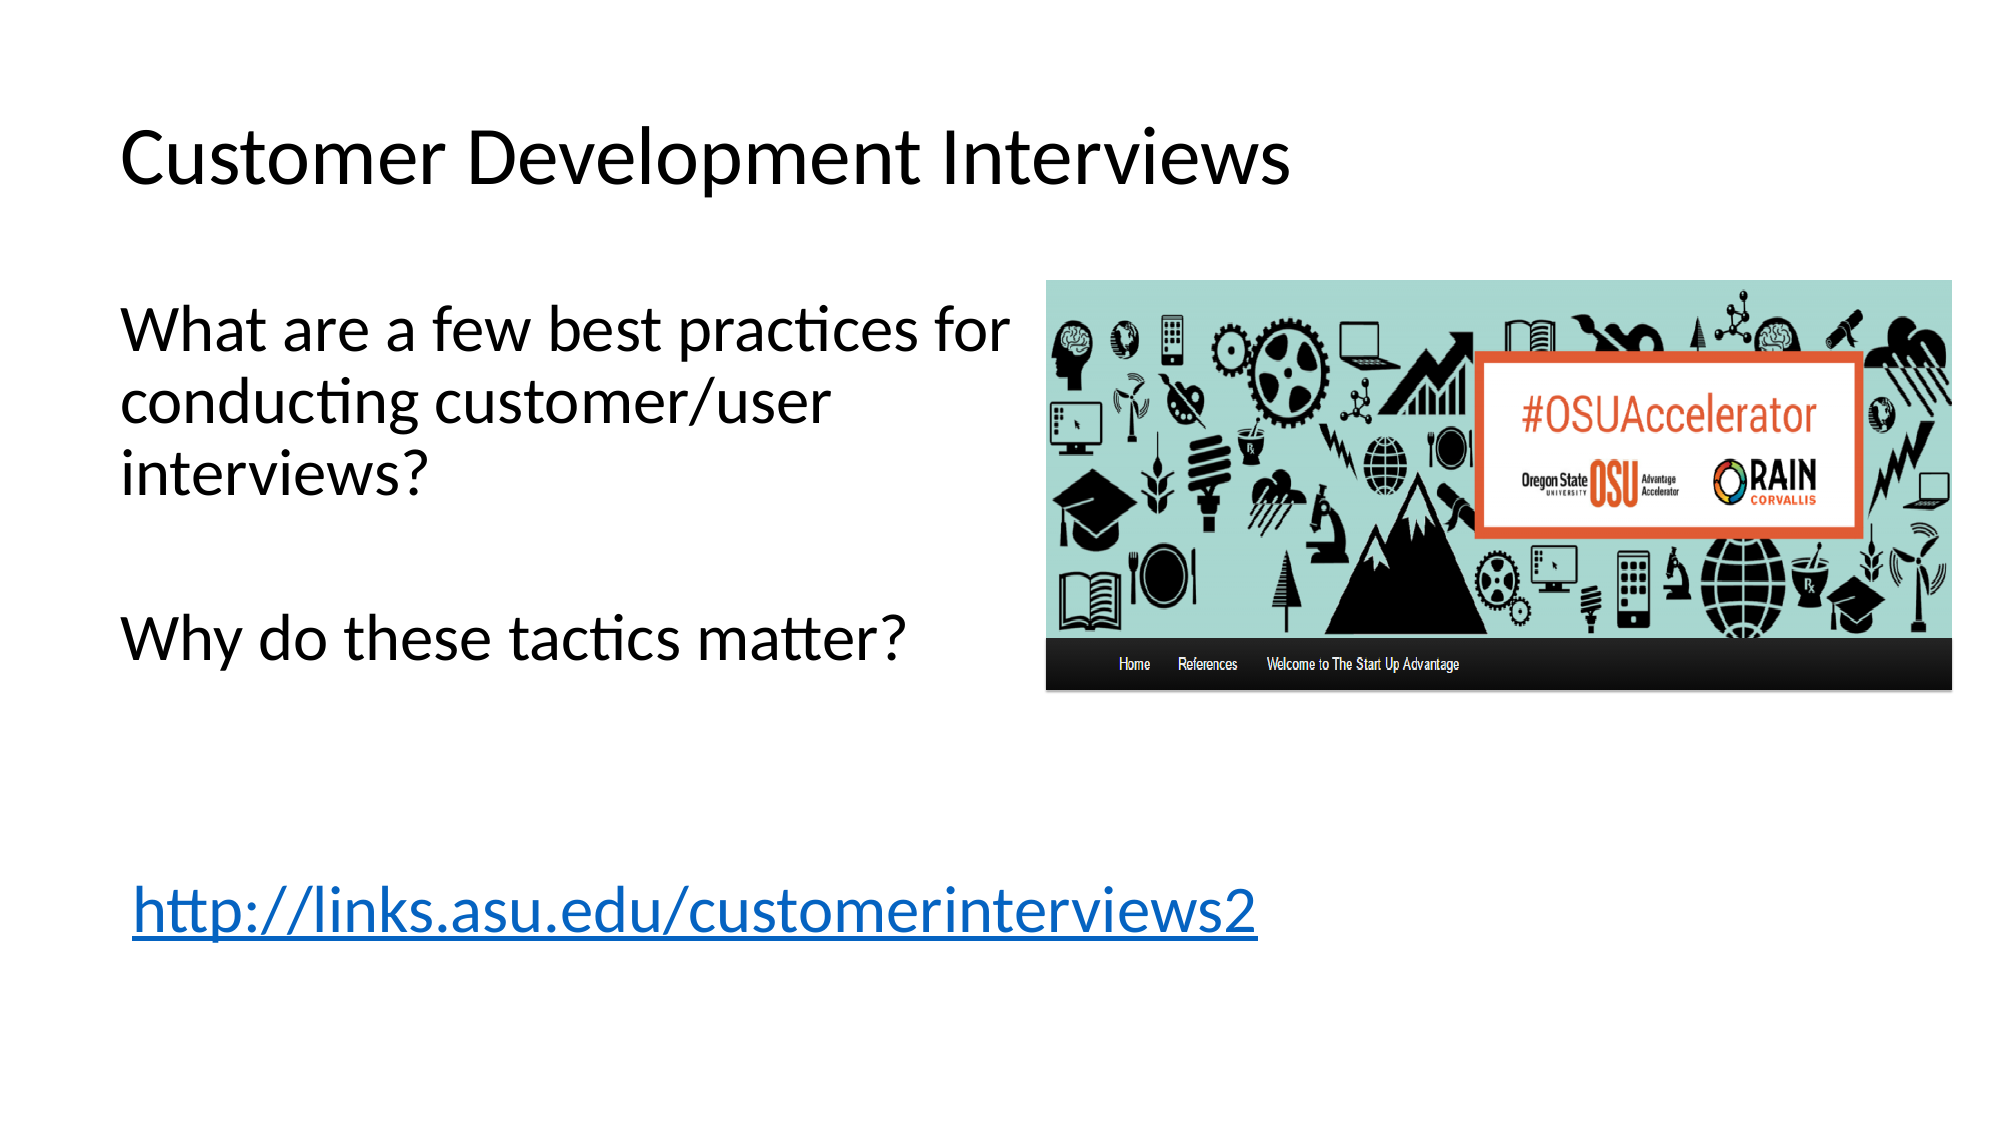

# Customer Development Interviews
What are a few best practices for conducting customer/user interviews?
Why do these tactics matter?
http://links.asu.edu/customerinterviews2